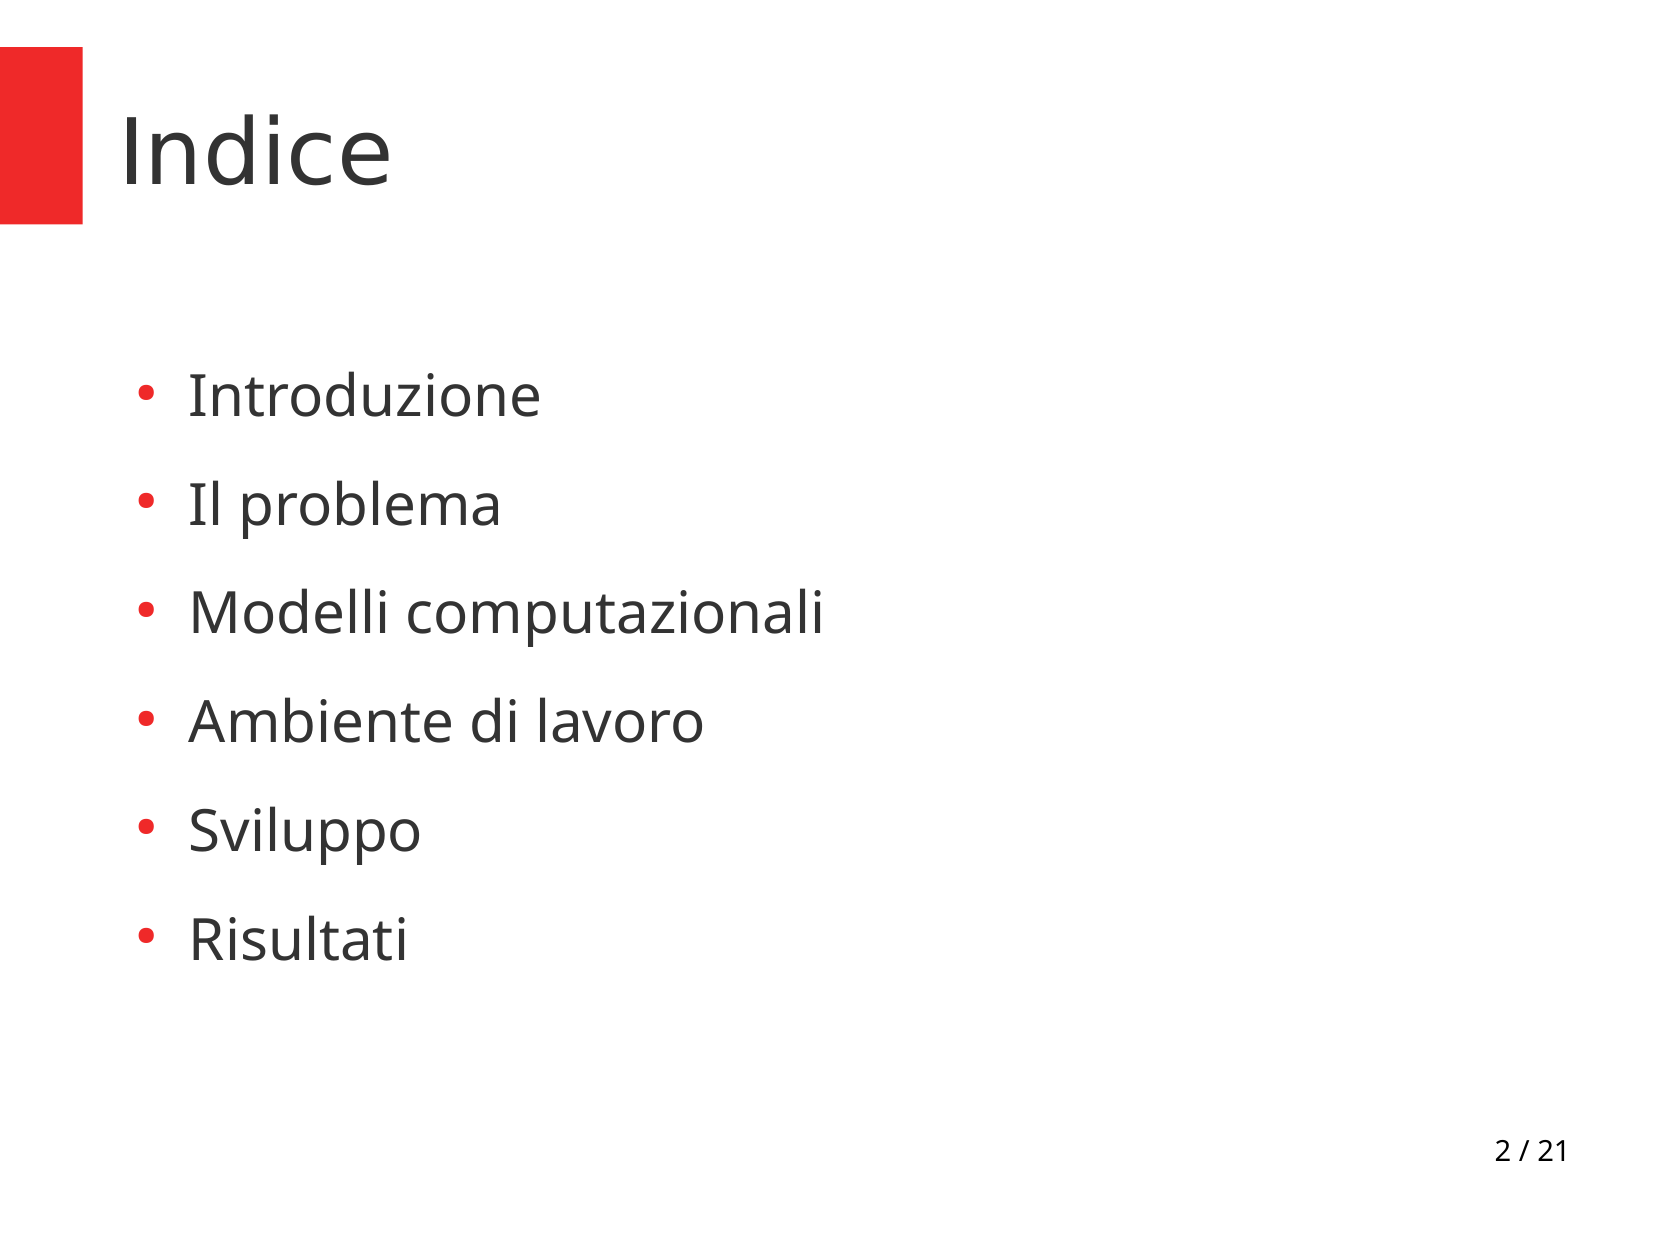

# Indice
Introduzione
Il problema
Modelli computazionali
Ambiente di lavoro
Sviluppo
Risultati
2